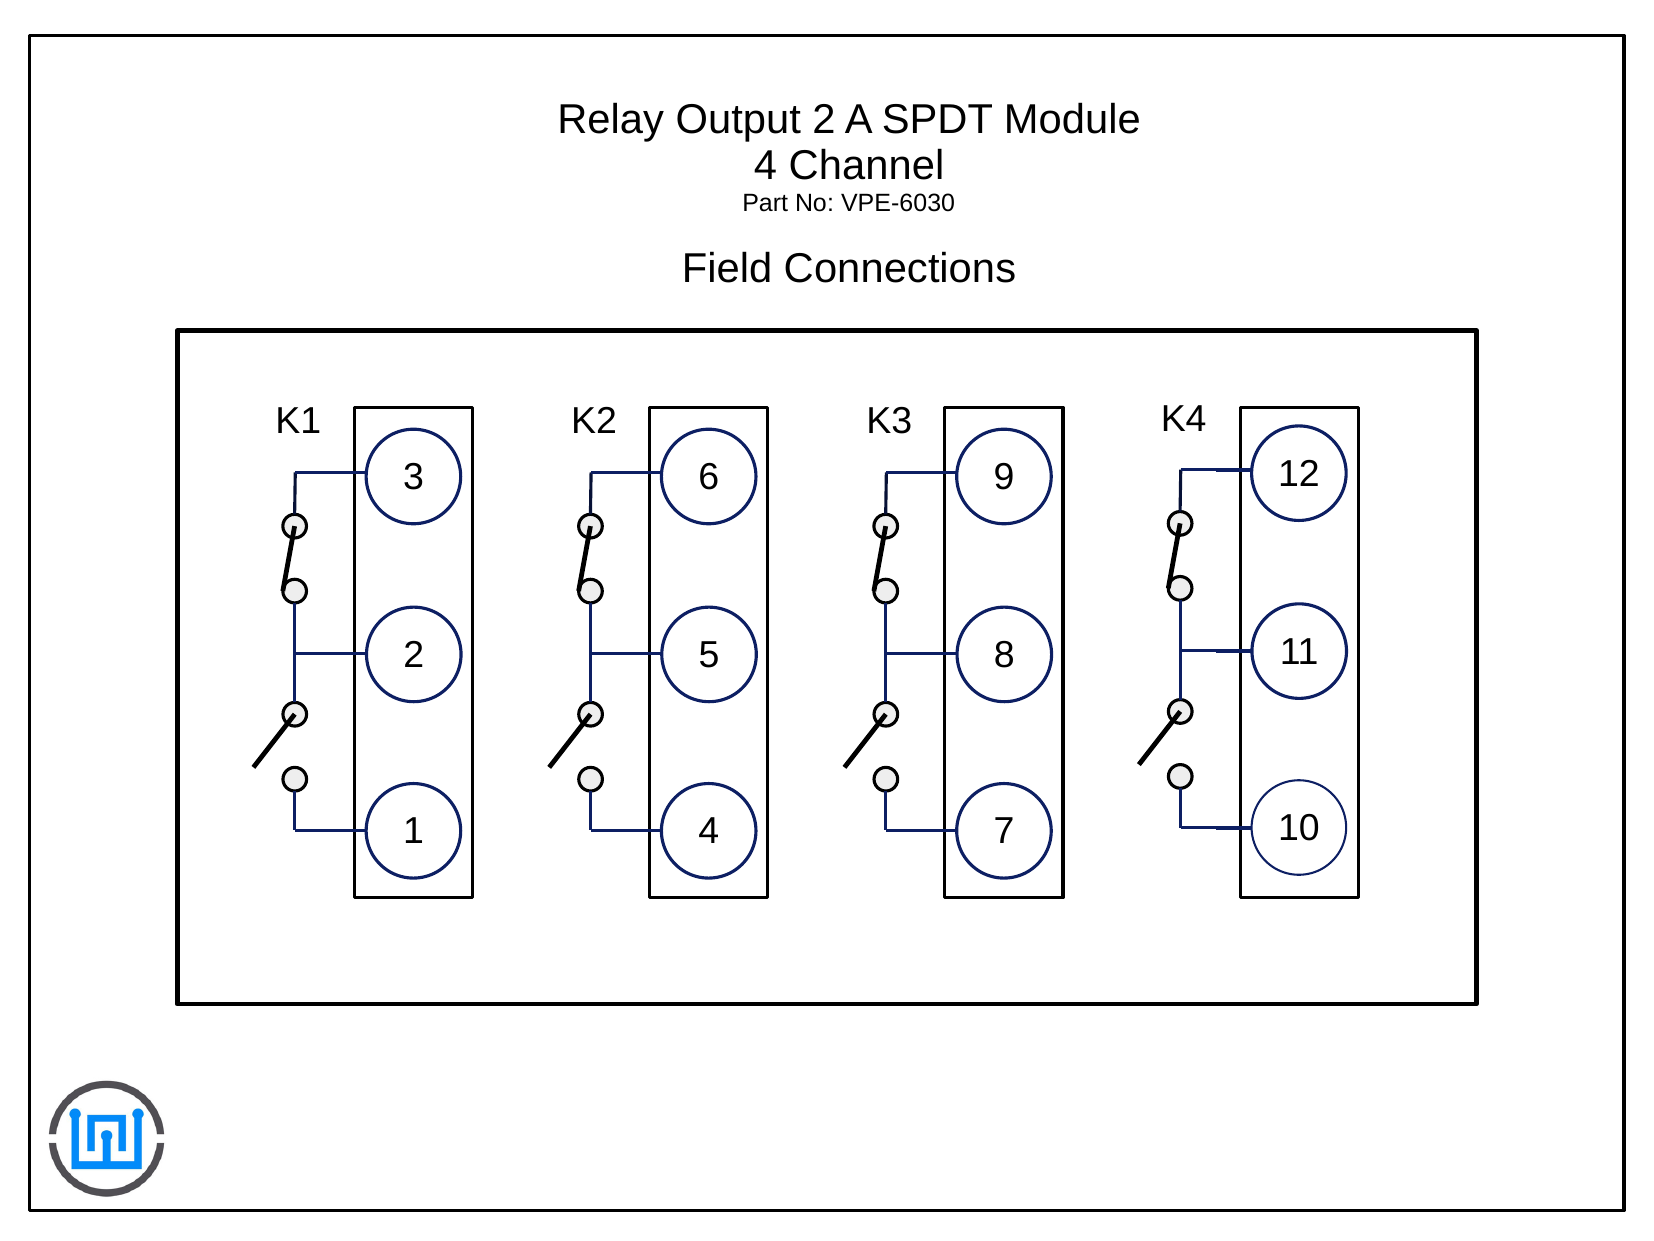

Relay Output 2 A SPDT Module
4 Channel
Part No: VPE-6030
Field Connections
K4
K1
K2
K3
12
3
6
9
11
2
5
8
10
1
4
7